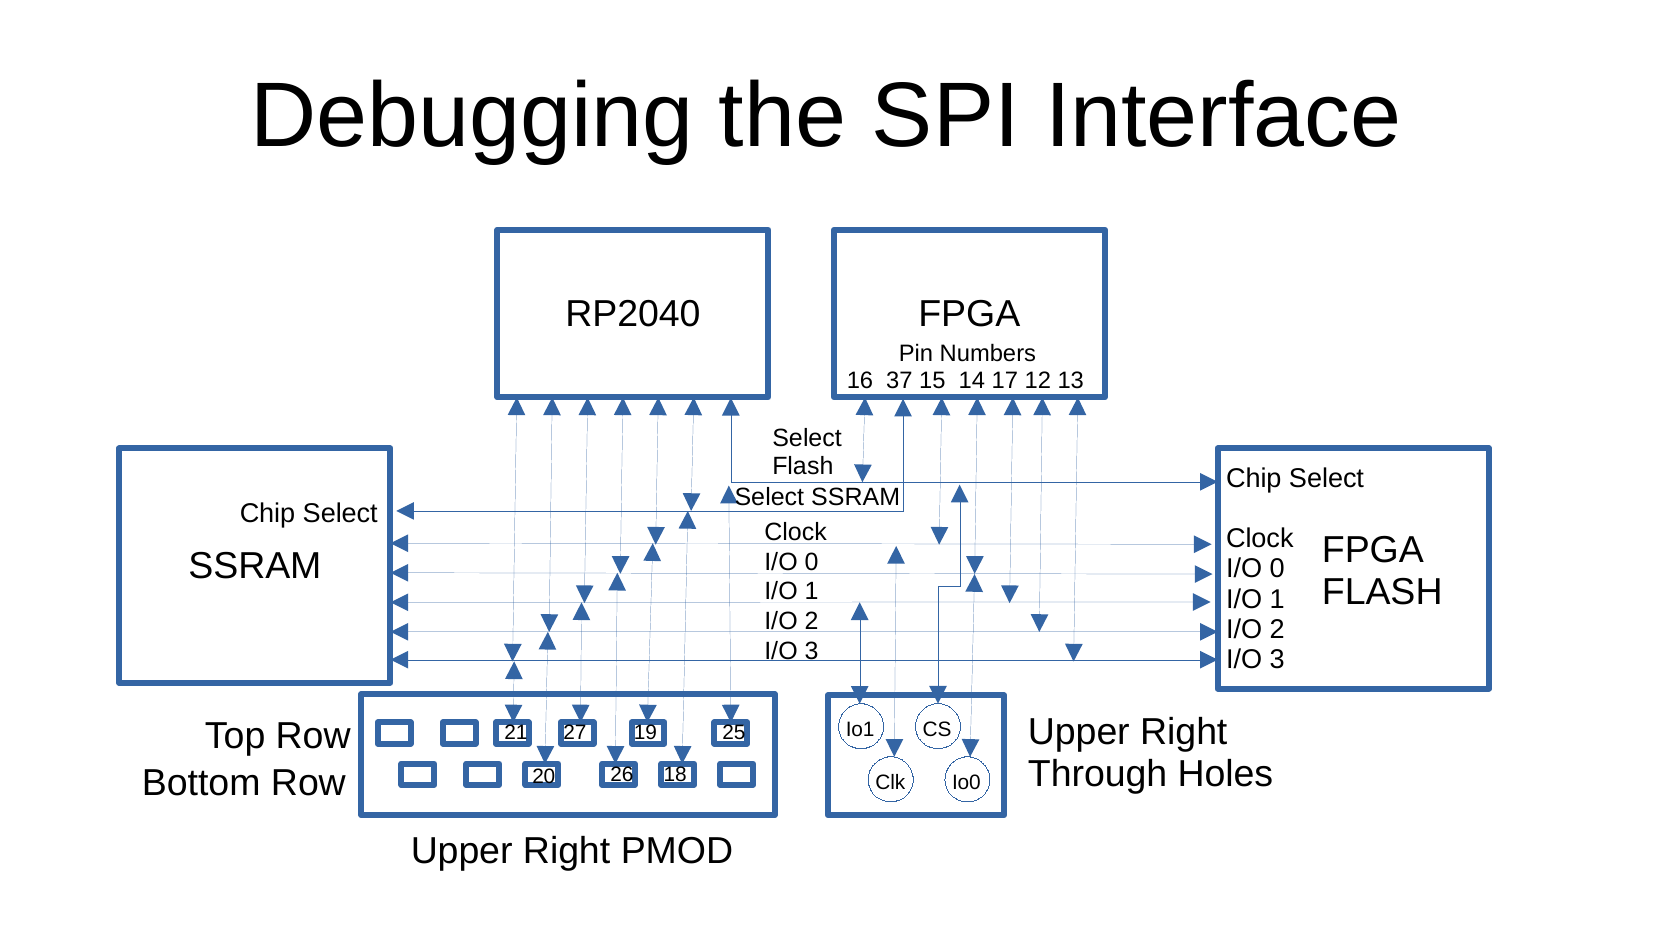

# Debugging the SPI Interface
RP2040
FPGA
 Pin Numbers
16 37 15 14 17 12 13
 Select
 Flash
SSRAM
Chip Select
Clock
I/O 0
I/O 1
I/O 2
I/O 3
Select SSRAM
Chip Select
Clock
FPGA
FLASH
I/O 0
I/O 1
I/O 2
I/O 3
Upper Right
Through Holes
 Top Row
CS
Io1
25
19
27
21
Bottom Row
18
26
20
Clk
Io0
Upper Right PMOD